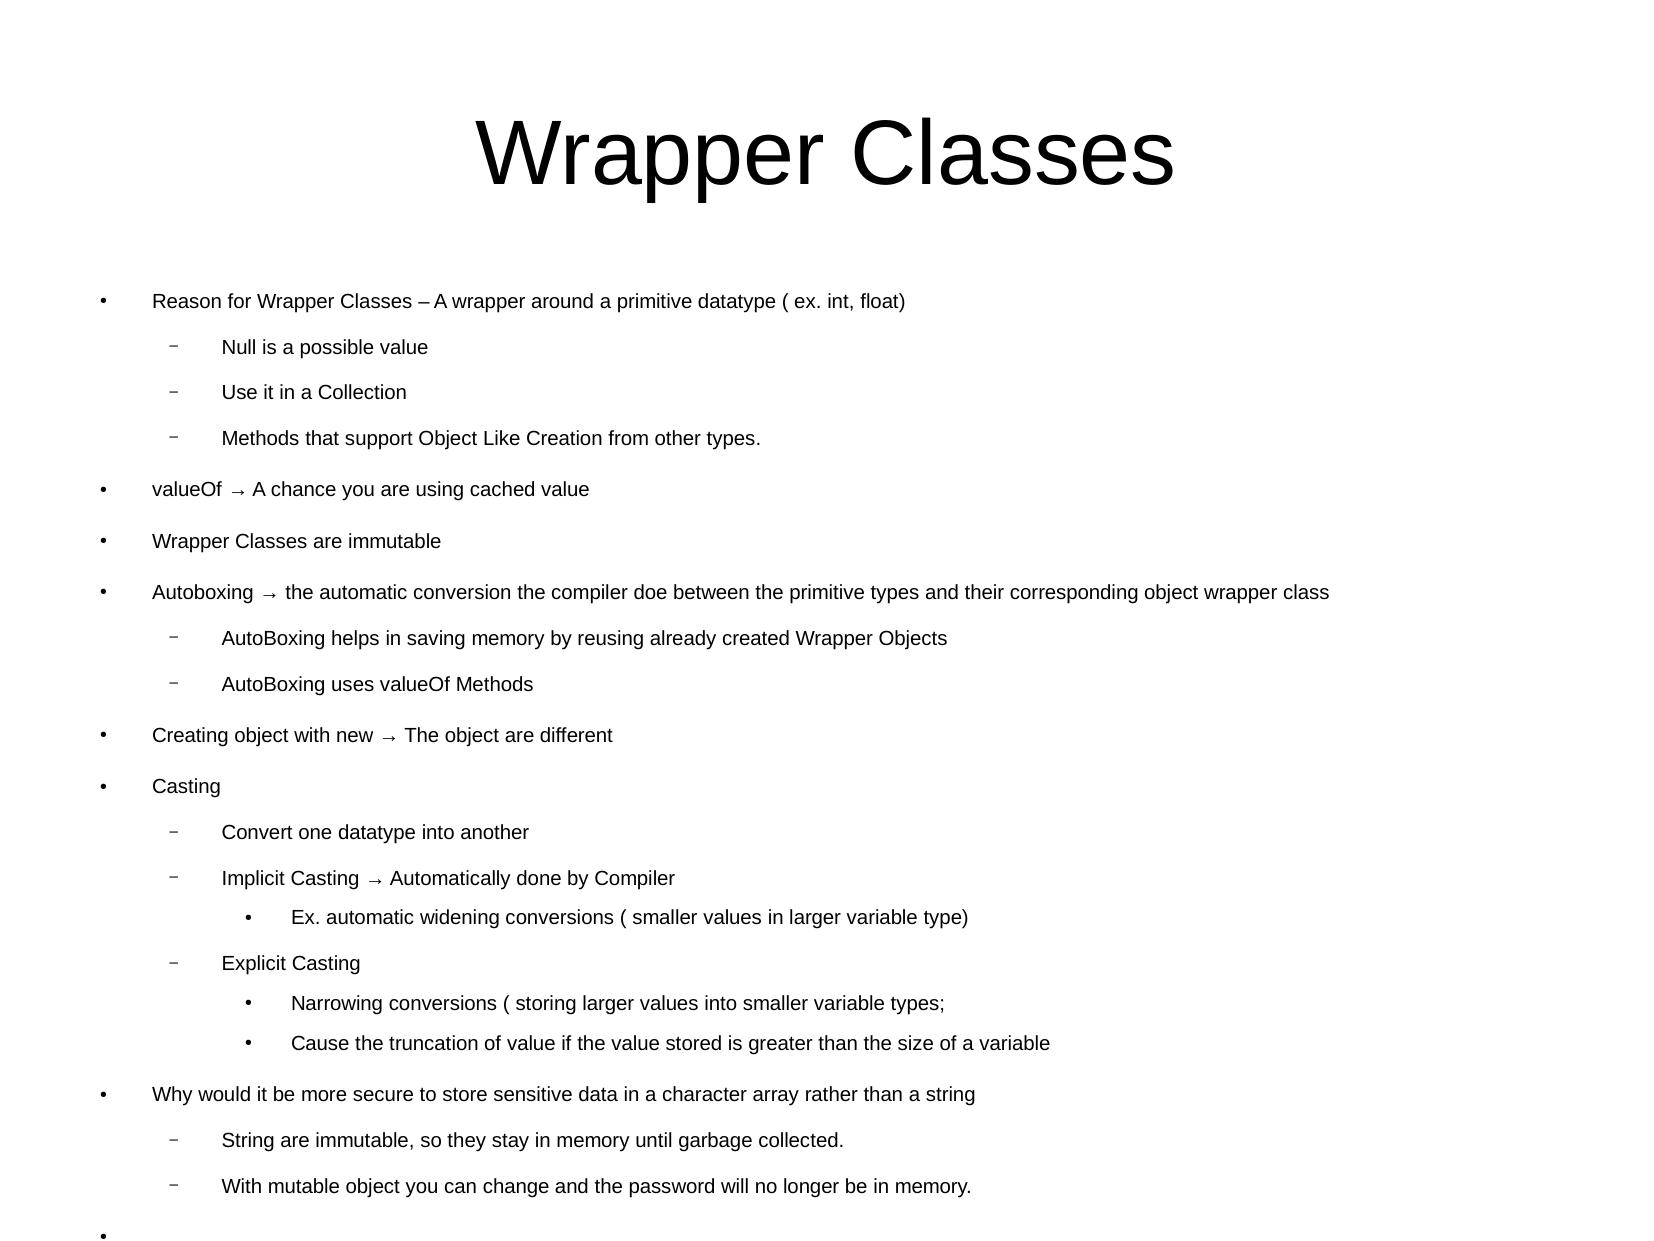

# Wrapper Classes
Reason for Wrapper Classes – A wrapper around a primitive datatype ( ex. int, float)
Null is a possible value
Use it in a Collection
Methods that support Object Like Creation from other types.
valueOf → A chance you are using cached value
Wrapper Classes are immutable
Autoboxing → the automatic conversion the compiler doe between the primitive types and their corresponding object wrapper class
AutoBoxing helps in saving memory by reusing already created Wrapper Objects
AutoBoxing uses valueOf Methods
Creating object with new → The object are different
Casting
Convert one datatype into another
Implicit Casting → Automatically done by Compiler
Ex. automatic widening conversions ( smaller values in larger variable type)
Explicit Casting
Narrowing conversions ( storing larger values into smaller variable types;
Cause the truncation of value if the value stored is greater than the size of a variable
Why would it be more secure to store sensitive data in a character array rather than a string
String are immutable, so they stay in memory until garbage collected.
With mutable object you can change and the password will no longer be in memory.